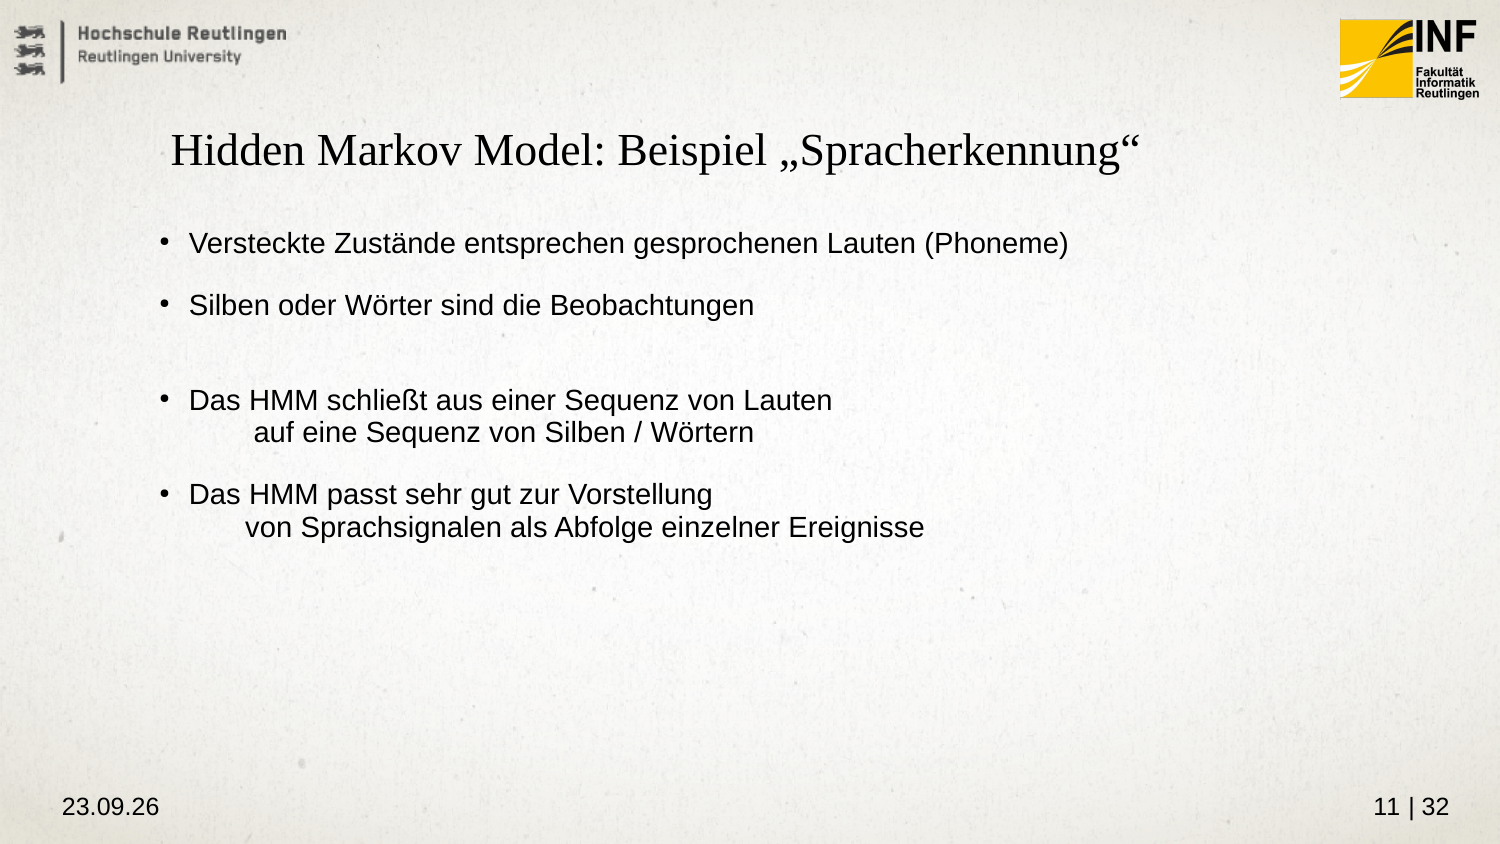

# Hidden Markov Model: Beispiel „Spracherkennung“
Versteckte Zustände entsprechen gesprochenen Lauten (Phoneme)
Silben oder Wörter sind die Beobachtungen
Das HMM schließt aus einer Sequenz von Lauten
 auf eine Sequenz von Silben / Wörtern
Das HMM passt sehr gut zur Vorstellung
von Sprachsignalen als Abfolge einzelner Ereignisse